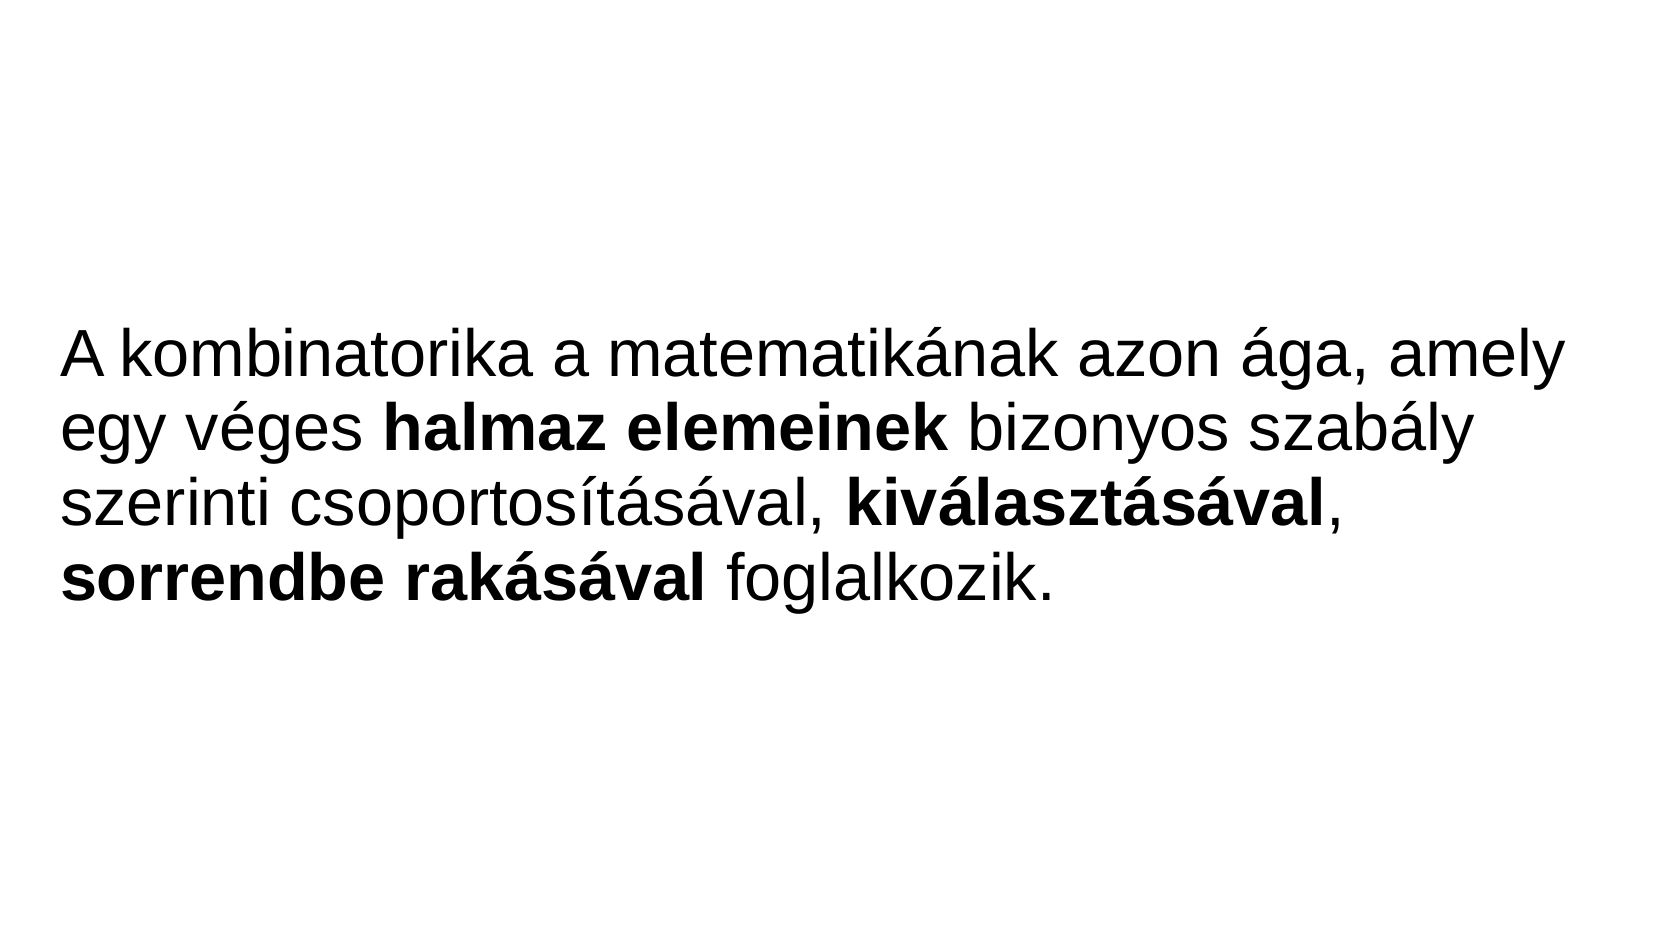

# A kombinatorika a matematikának azon ága, amely egy véges halmaz elemeinek bizonyos szabály szerinti csoportosításával, kiválasztásával, sorrendbe rakásával foglalkozik.